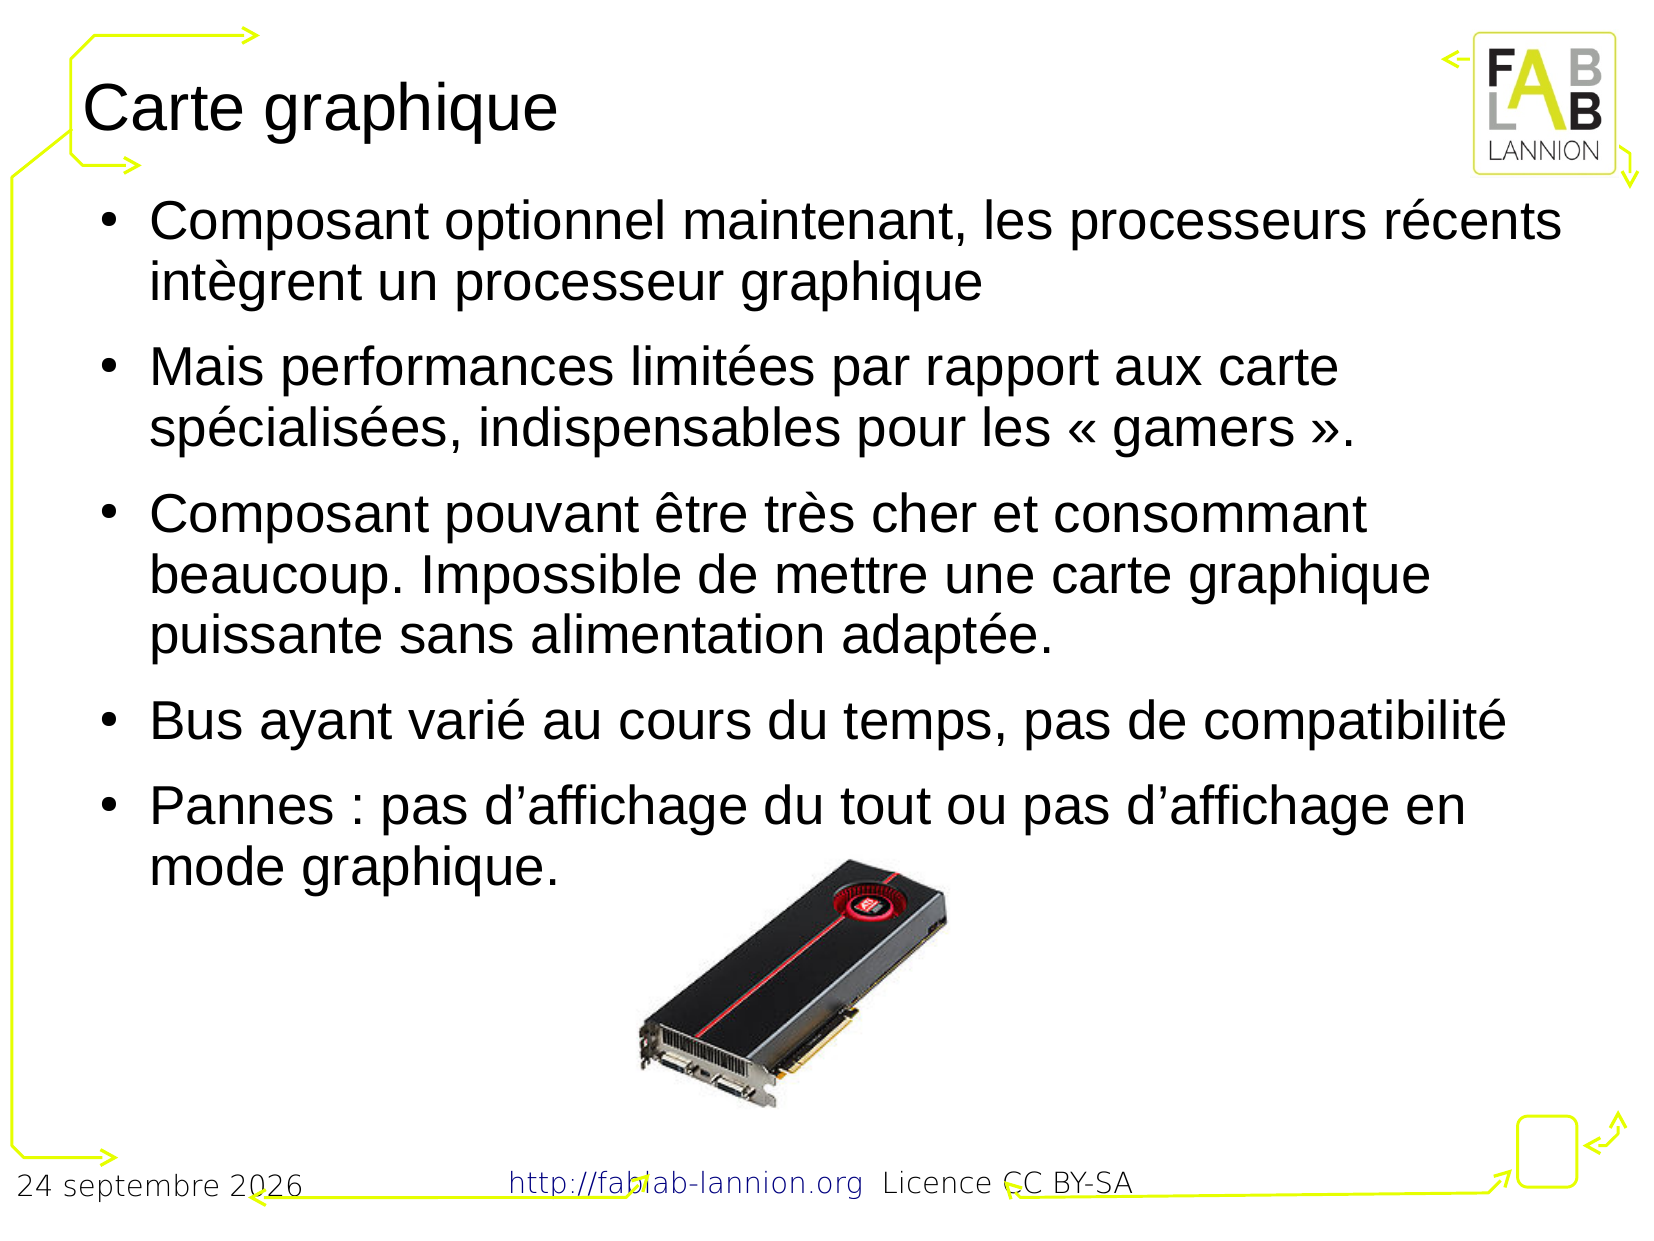

# Carte graphique
Composant optionnel maintenant, les processeurs récents intègrent un processeur graphique
Mais performances limitées par rapport aux carte spécialisées, indispensables pour les « gamers ».
Composant pouvant être très cher et consommant beaucoup. Impossible de mettre une carte graphique puissante sans alimentation adaptée.
Bus ayant varié au cours du temps, pas de compatibilité
Pannes : pas d’affichage du tout ou pas d’affichage en mode graphique.